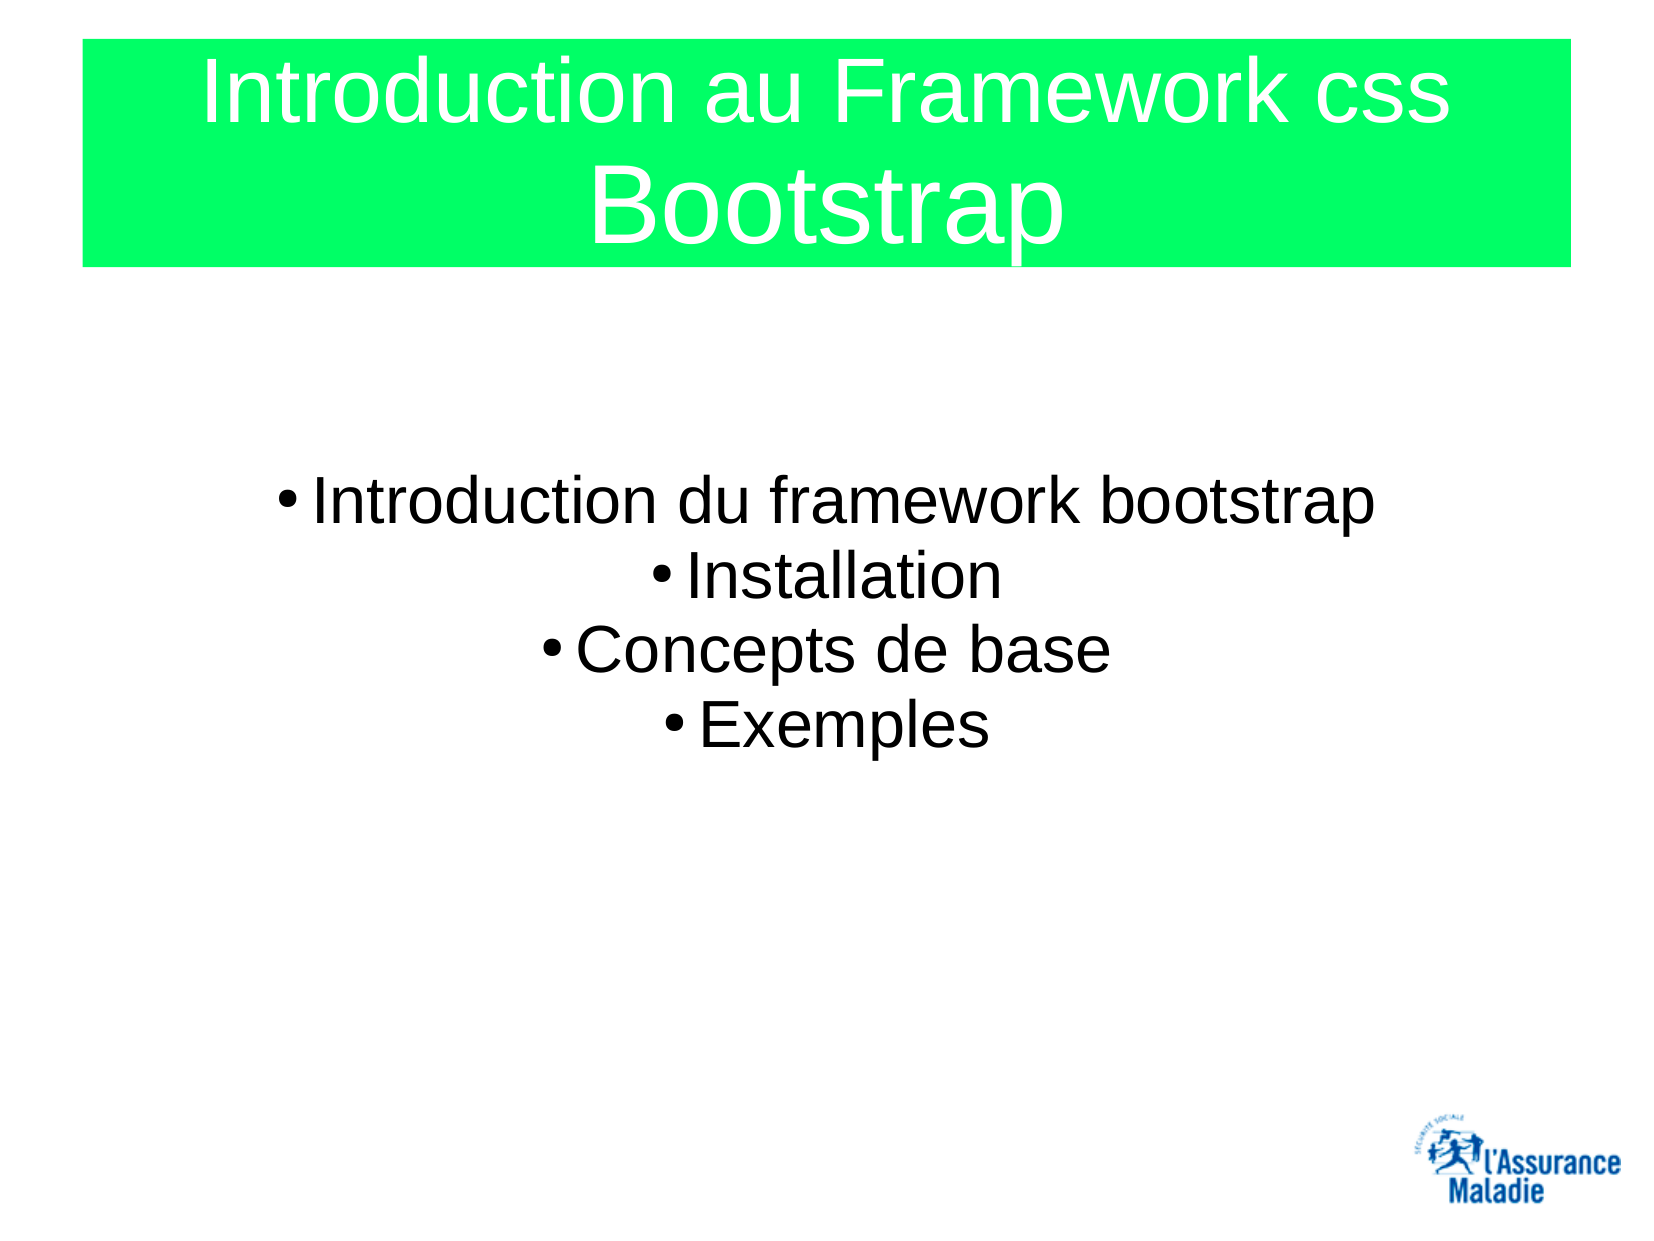

# Introduction au Framework css Bootstrap
Introduction du framework bootstrap
Installation
Concepts de base
Exemples